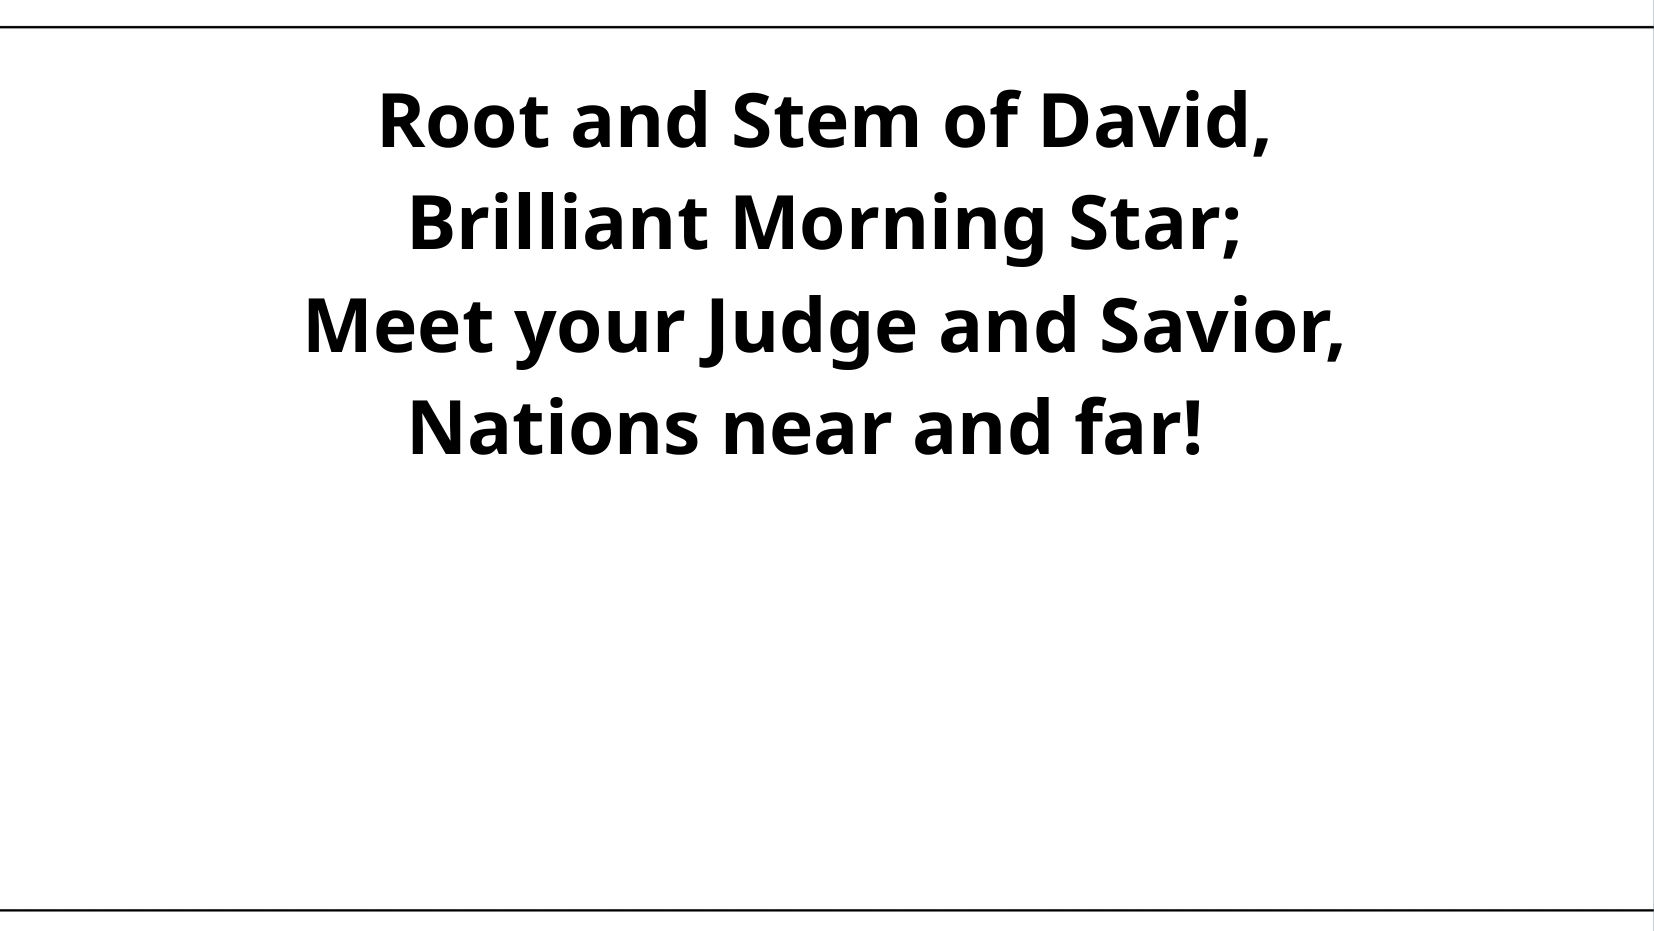

Root and Stem of David,
Brilliant Morning Star;
Meet your Judge and Savior,
Nations near and far!